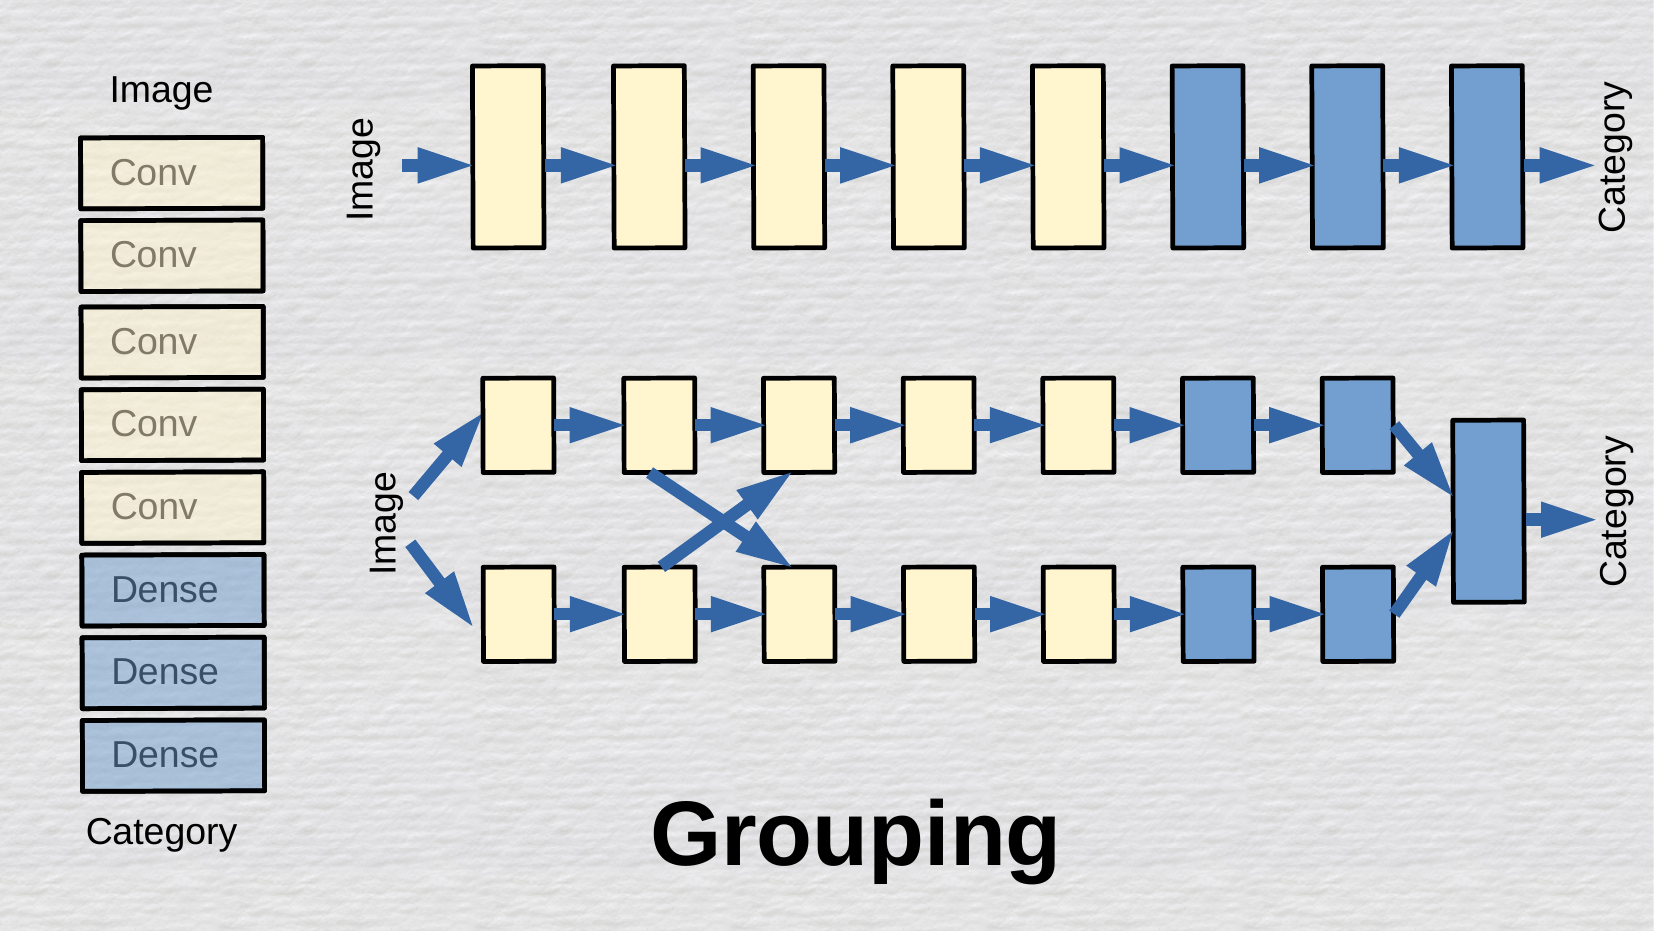

Image
Category
Image
Conv
Conv
Conv
Conv
Category
Conv
Image
Dense
Dense
Dense
# Grouping
Category